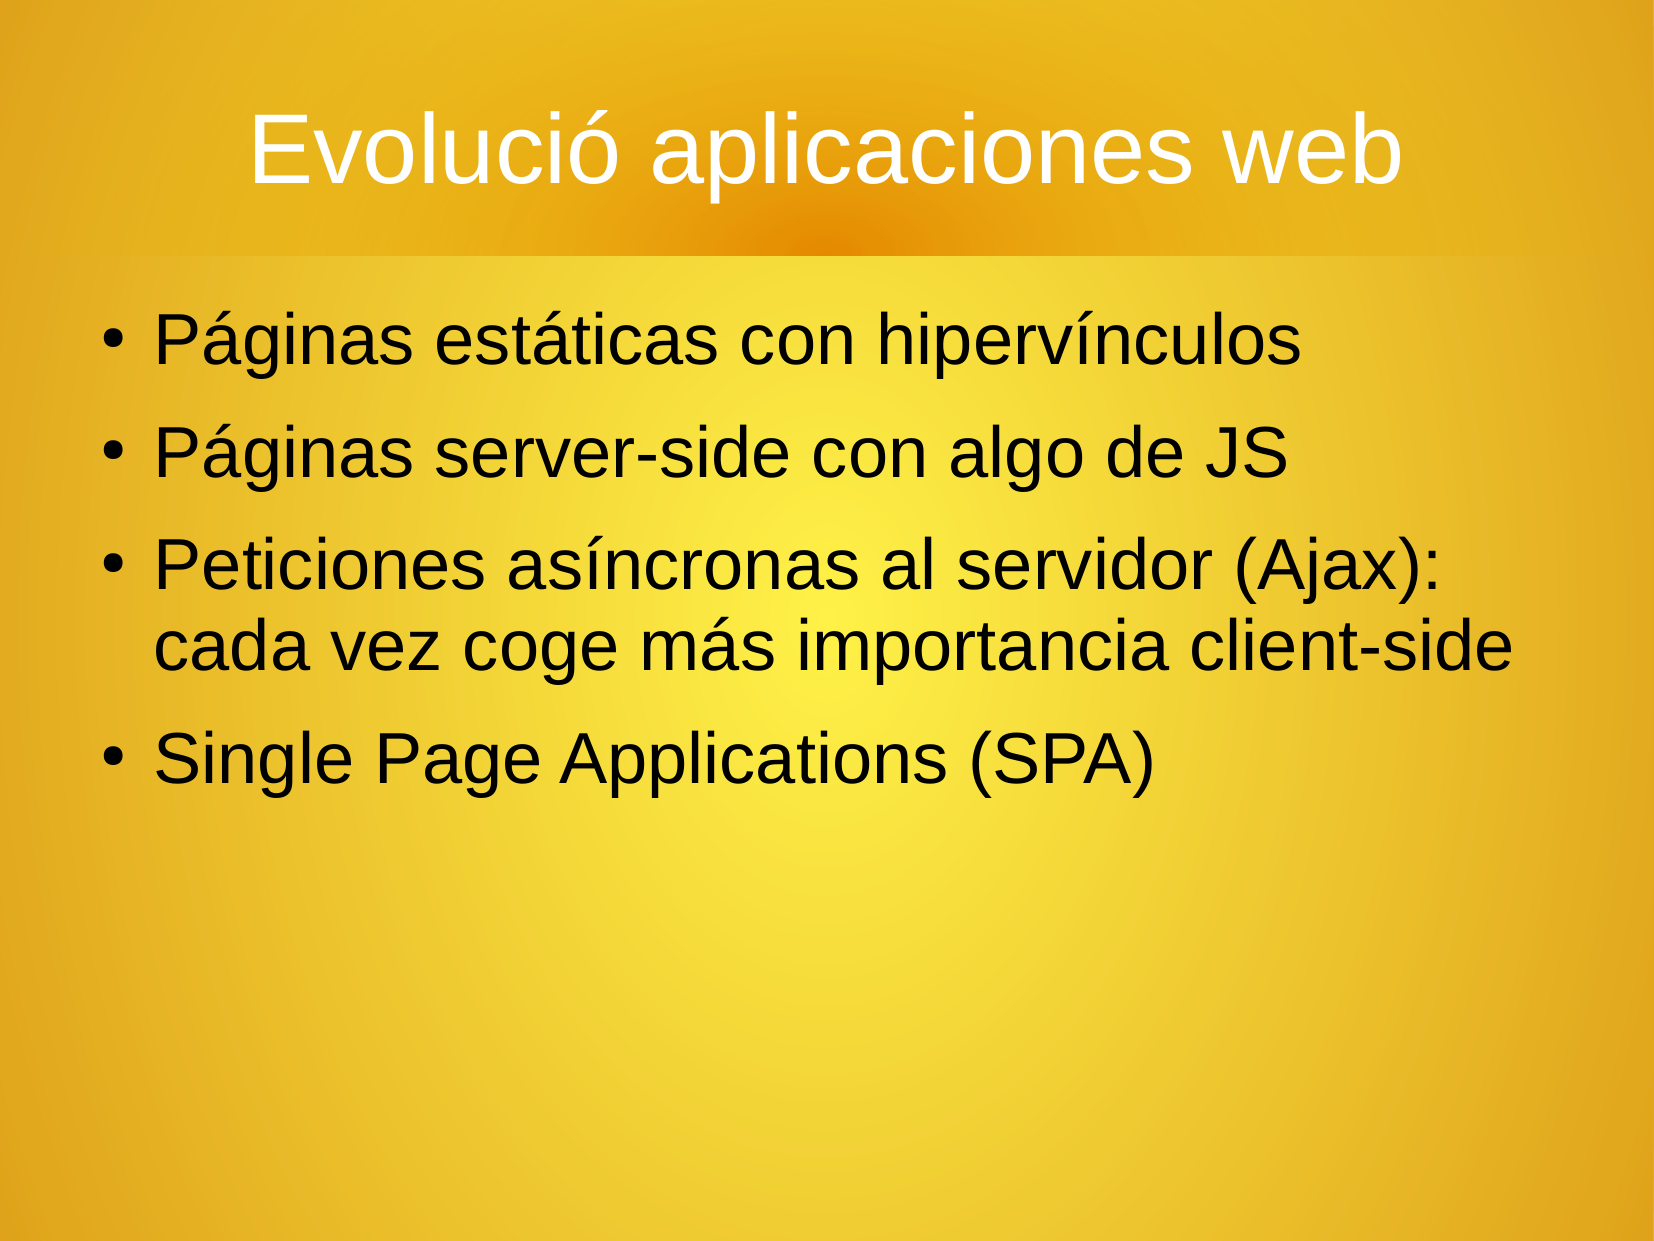

# Evolució aplicaciones web
Páginas estáticas con hipervínculos
Páginas server-side con algo de JS
Peticiones asíncronas al servidor (Ajax): cada vez coge más importancia client-side
Single Page Applications (SPA)